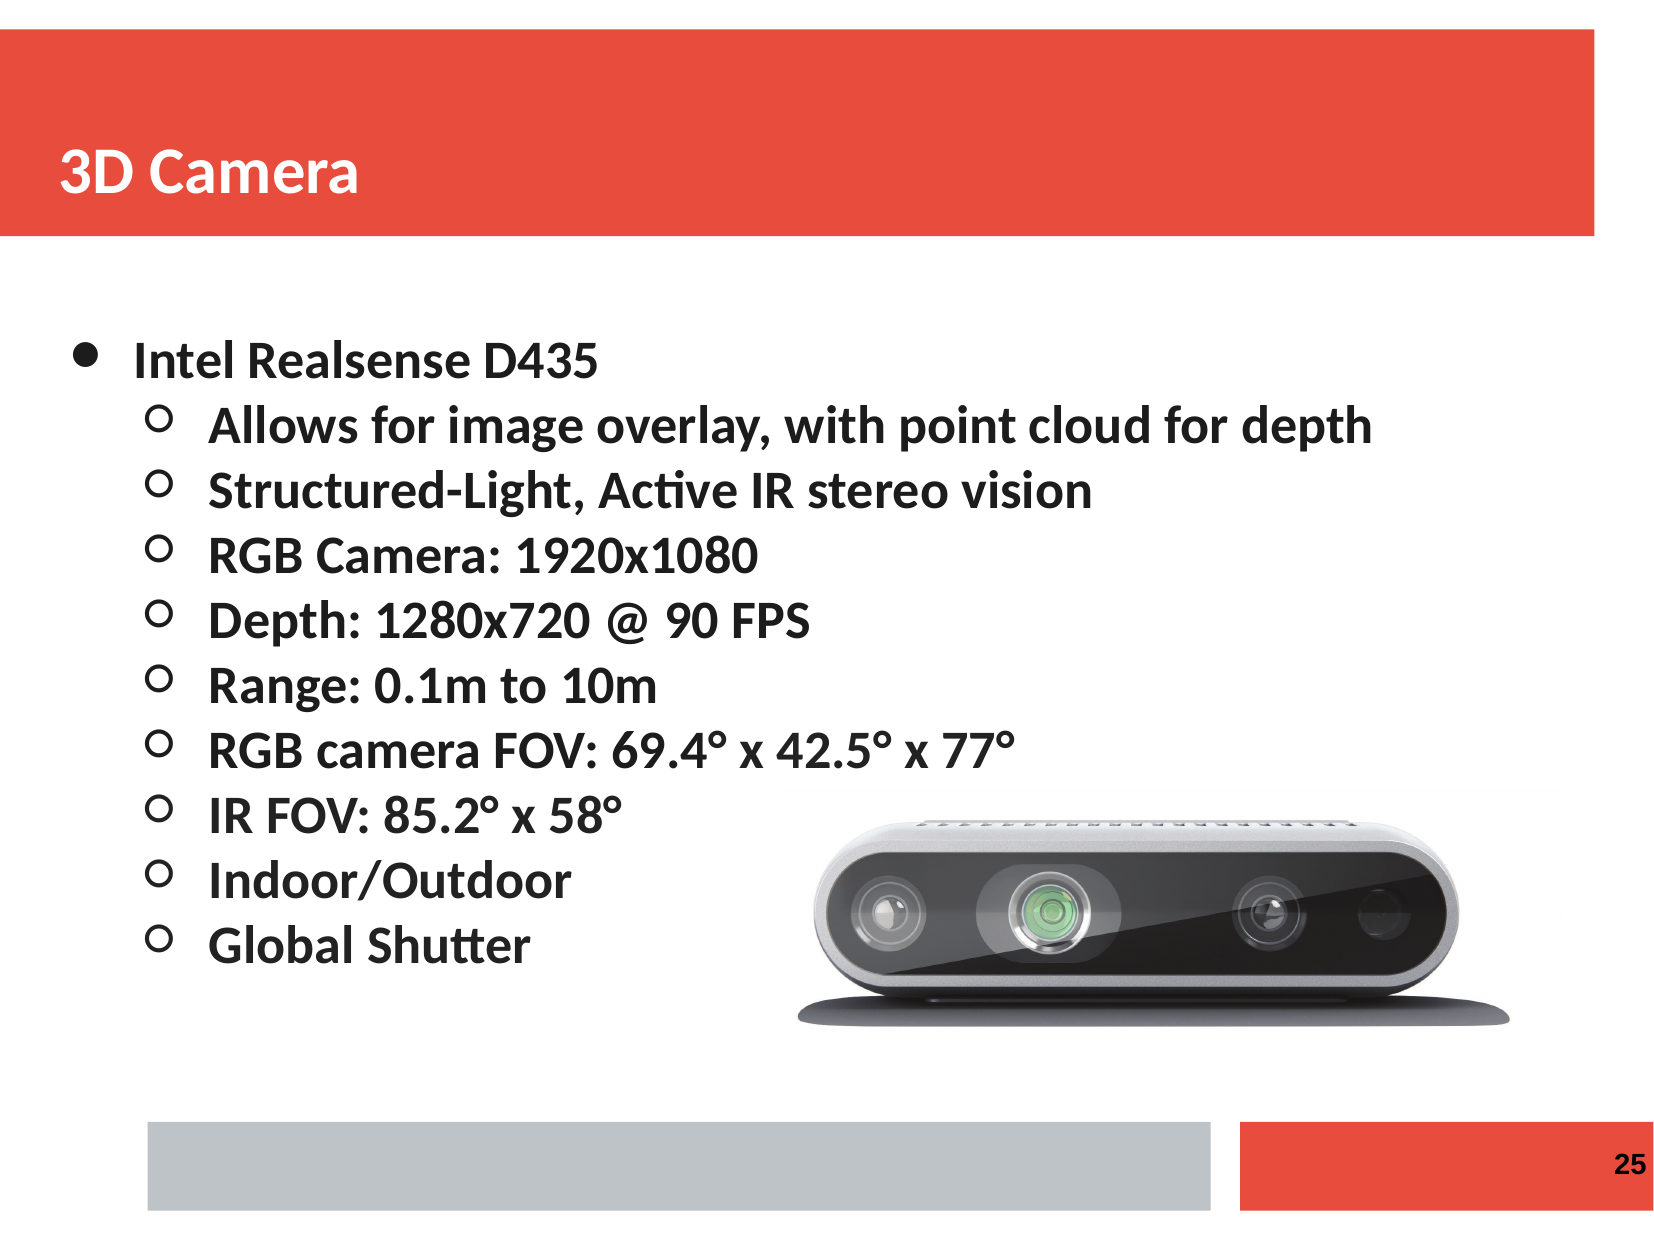

3D Camera
Intel Realsense D435
Allows for image overlay, with point cloud for depth
Structured-Light, Active IR stereo vision
RGB Camera: 1920x1080
Depth: 1280x720 @ 90 FPS
Range: 0.1m to 10m
RGB camera FOV: 69.4° x 42.5° x 77°
IR FOV: 85.2° x 58°
Indoor/Outdoor
Global Shutter